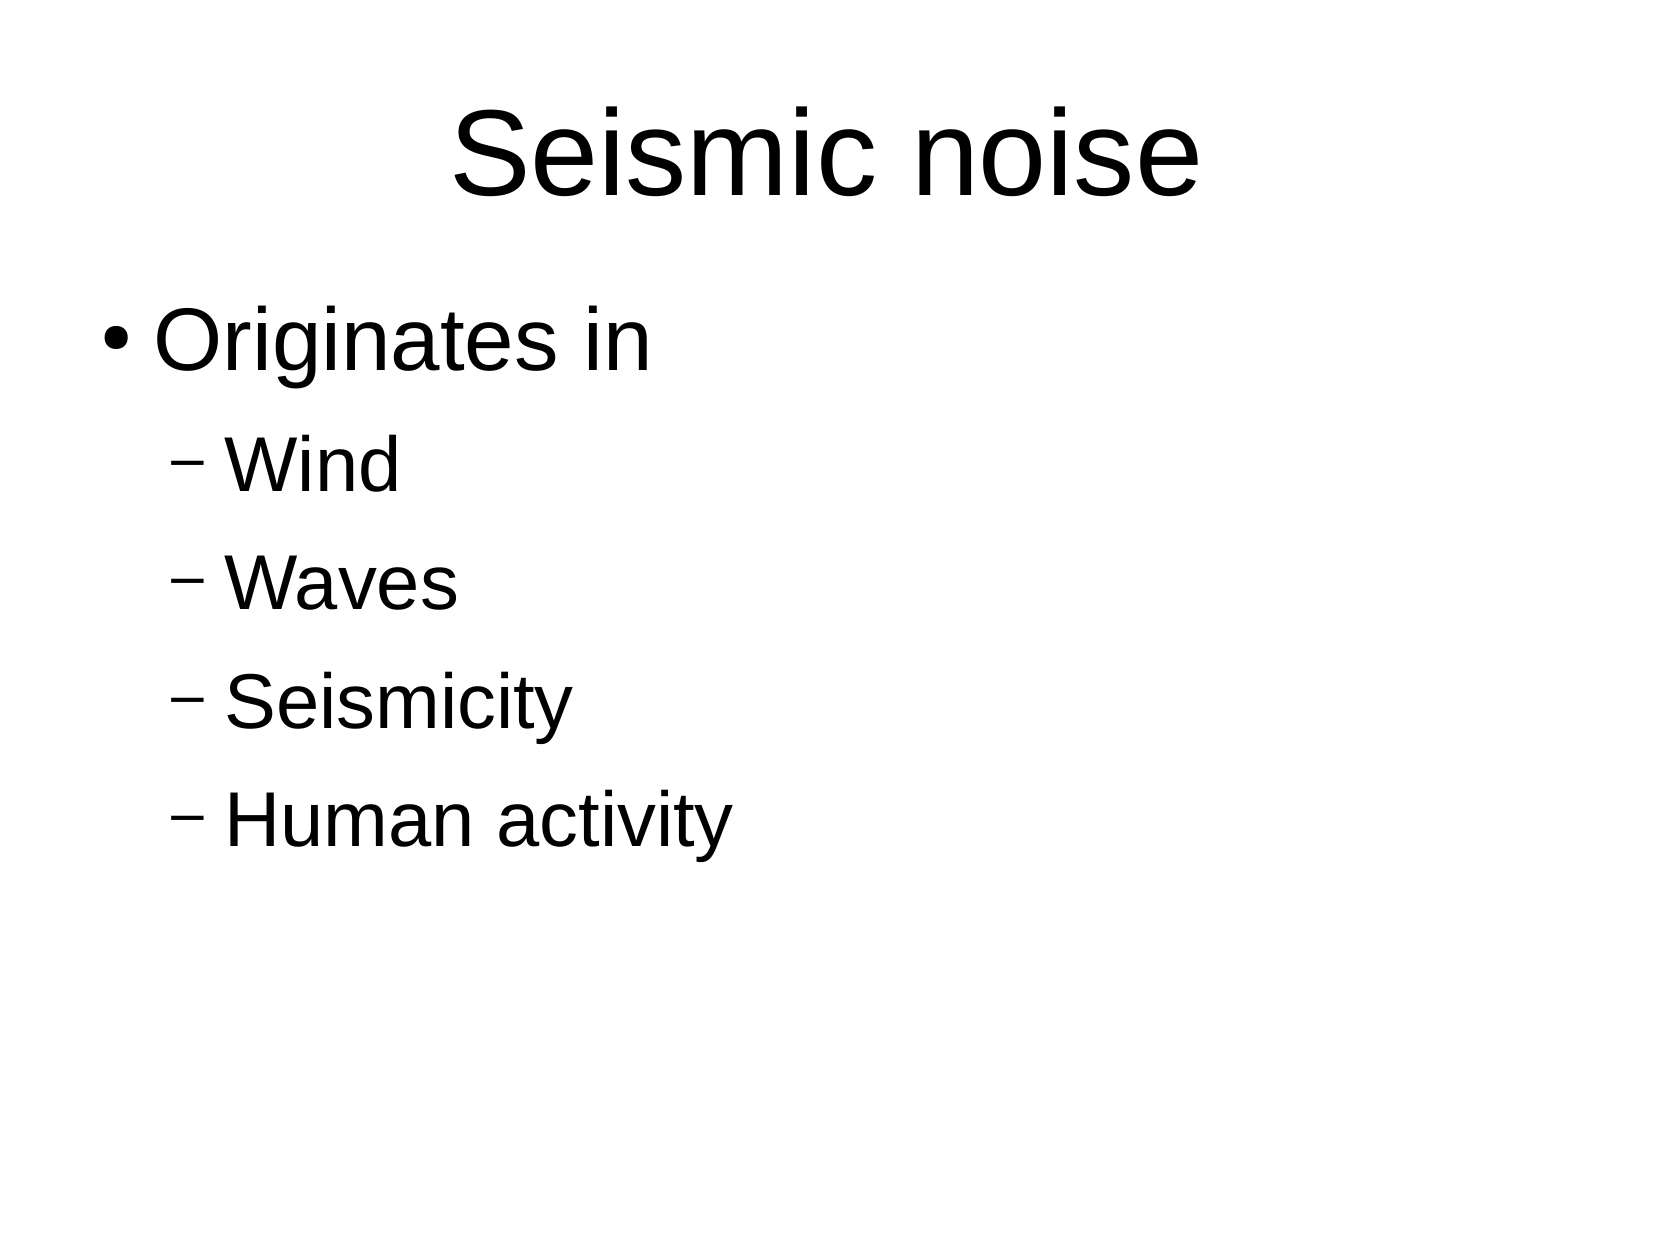

# Seismic noise
Originates in
Wind
Waves
Seismicity
Human activity